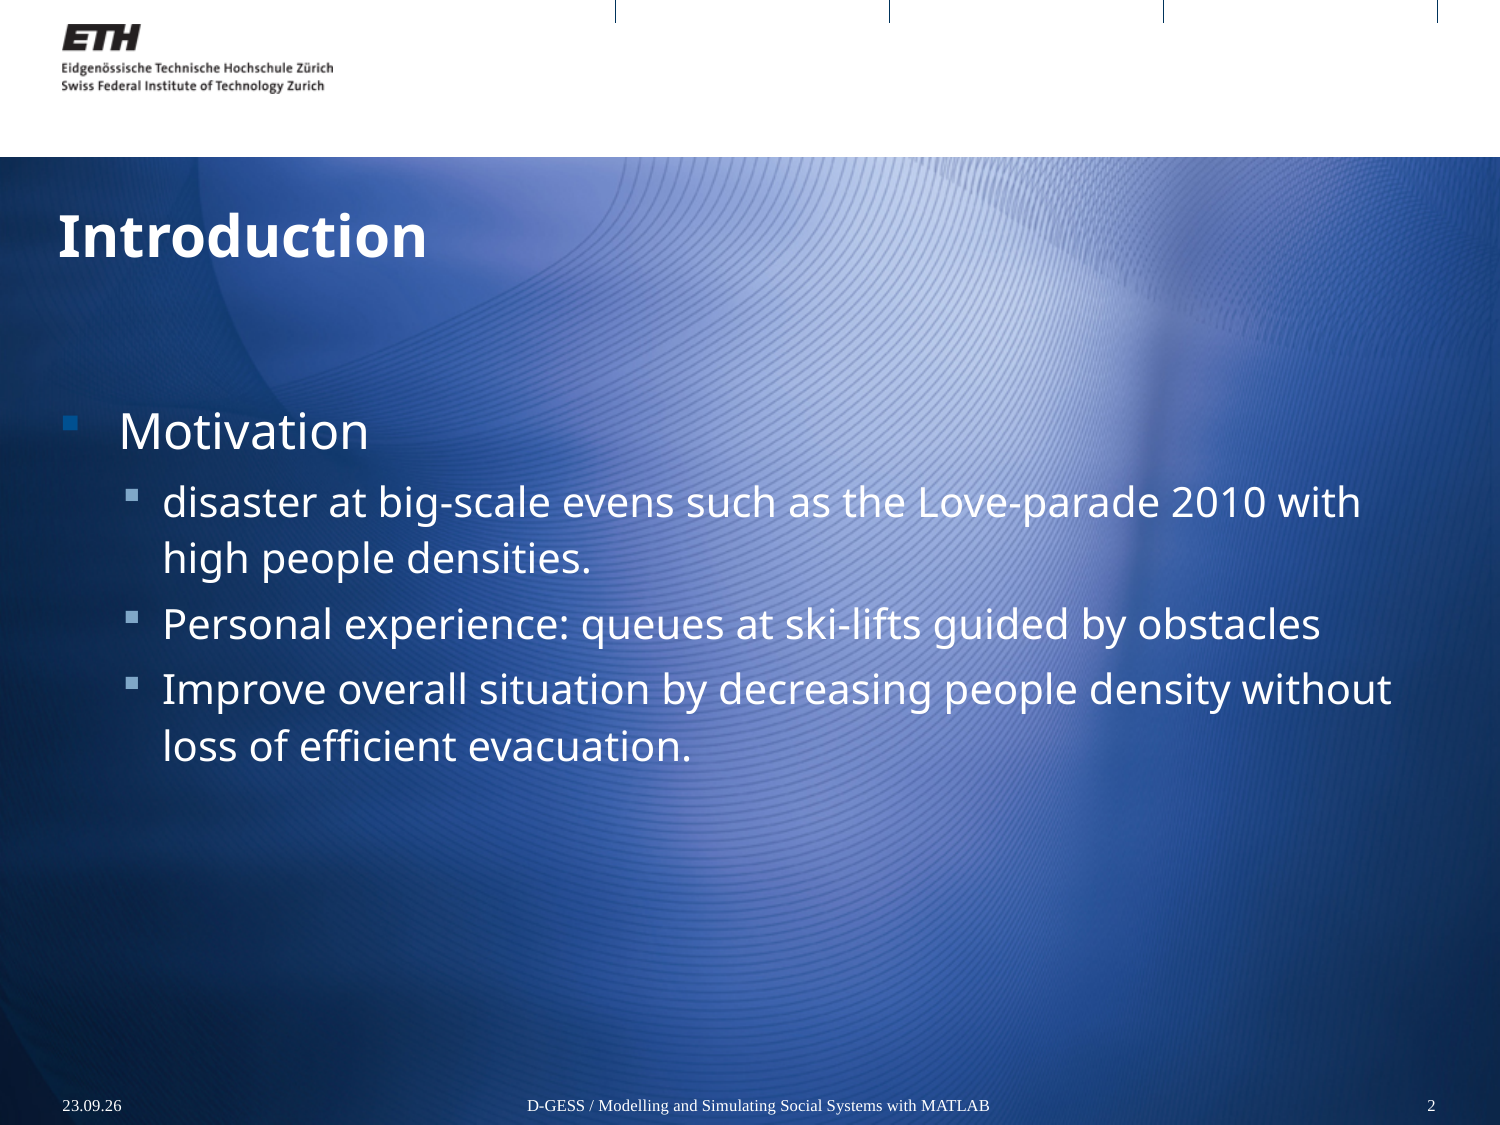

# Introduction
Motivation
disaster at big-scale evens such as the Love-parade 2010 with high people densities.
Personal experience: queues at ski-lifts guided by obstacles
Improve overall situation by decreasing people density without loss of efficient evacuation.
2